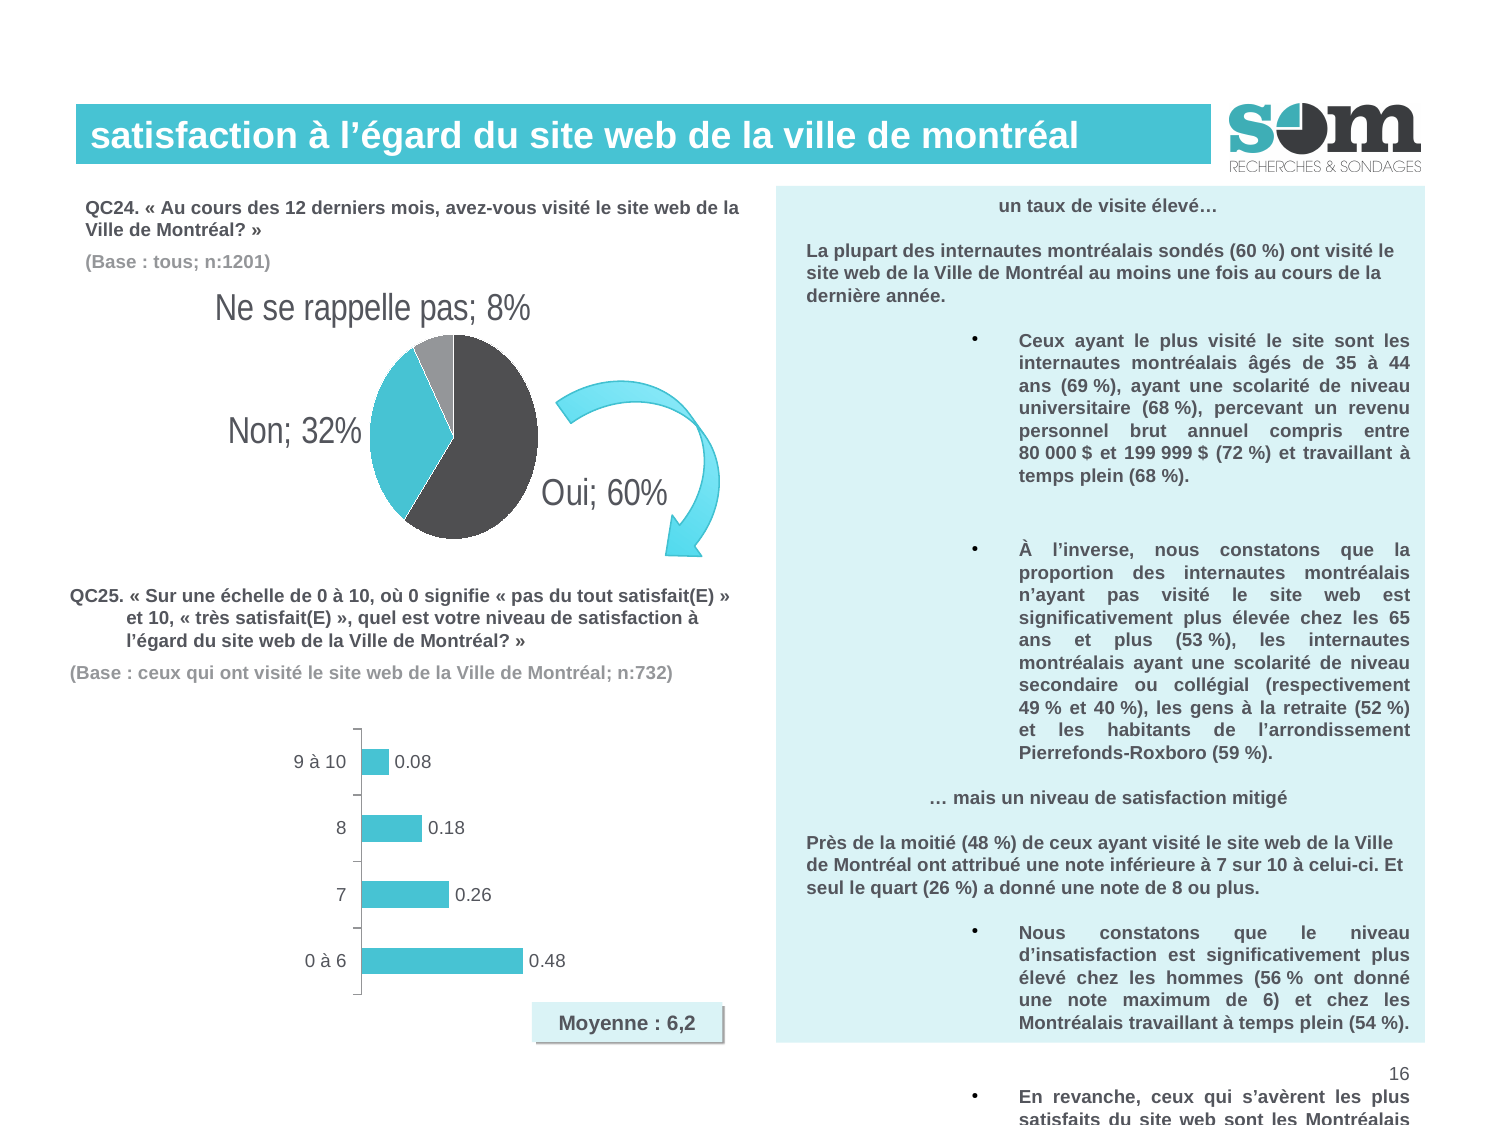

satisfaction à l’égard du site web de la ville de montréal
# un taux de visite élevé…
La plupart des internautes montréalais sondés (60 %) ont visité le site web de la Ville de Montréal au moins une fois au cours de la dernière année.
Ceux ayant le plus visité le site sont les internautes montréalais âgés de 35 à 44 ans (69 %), ayant une scolarité de niveau universitaire (68 %), percevant un revenu personnel brut annuel compris entre 80 000 $ et 199 999 $ (72 %) et travaillant à temps plein (68 %).
À l’inverse, nous constatons que la proportion des internautes montréalais n’ayant pas visité le site web est significativement plus élevée chez les 65 ans et plus (53 %), les internautes montréalais ayant une scolarité de niveau secondaire ou collégial (respectivement 49 % et 40 %), les gens à la retraite (52 %) et les habitants de l’arrondissement Pierrefonds-Roxboro (59 %).
… mais un niveau de satisfaction mitigé
Près de la moitié (48 %) de ceux ayant visité le site web de la Ville de Montréal ont attribué une note inférieure à 7 sur 10 à celui-ci. Et seul le quart (26 %) a donné une note de 8 ou plus.
Nous constatons que le niveau d’insatisfaction est significativement plus élevé chez les hommes (56 % ont donné une note maximum de 6) et chez les Montréalais travaillant à temps plein (54 %).
En revanche, ceux qui s’avèrent les plus satisfaits du site web sont les Montréalais ayant une scolarité de niveau secondaire (17 % ont donné une note de 9 ou 10) et les étudiants (28 %).
QC24. « Au cours des 12 derniers mois, avez-vous visité le site web de la Ville de Montréal? »
(Base : tous; n:1201)
### Chart
| Category | |
|---|---|
| Oui | 0.6 |
| Non | 0.32 |
| Ne se rappelle pas | 0.08 |
QC25. « Sur une échelle de 0 à 10, où 0 signifie « pas du tout satisfait(E) » et 10, « très satisfait(E) », quel est votre niveau de satisfaction à l’égard du site web de la Ville de Montréal? »
(Base : ceux qui ont visité le site web de la Ville de Montréal; n:732)
### Chart
| Category | |
|---|---|
| 0 à 6 | 0.48 |
| 7 | 0.26 |
| 8 | 0.18 |
| 9 à 10 | 0.08 |Moyenne : 6,2